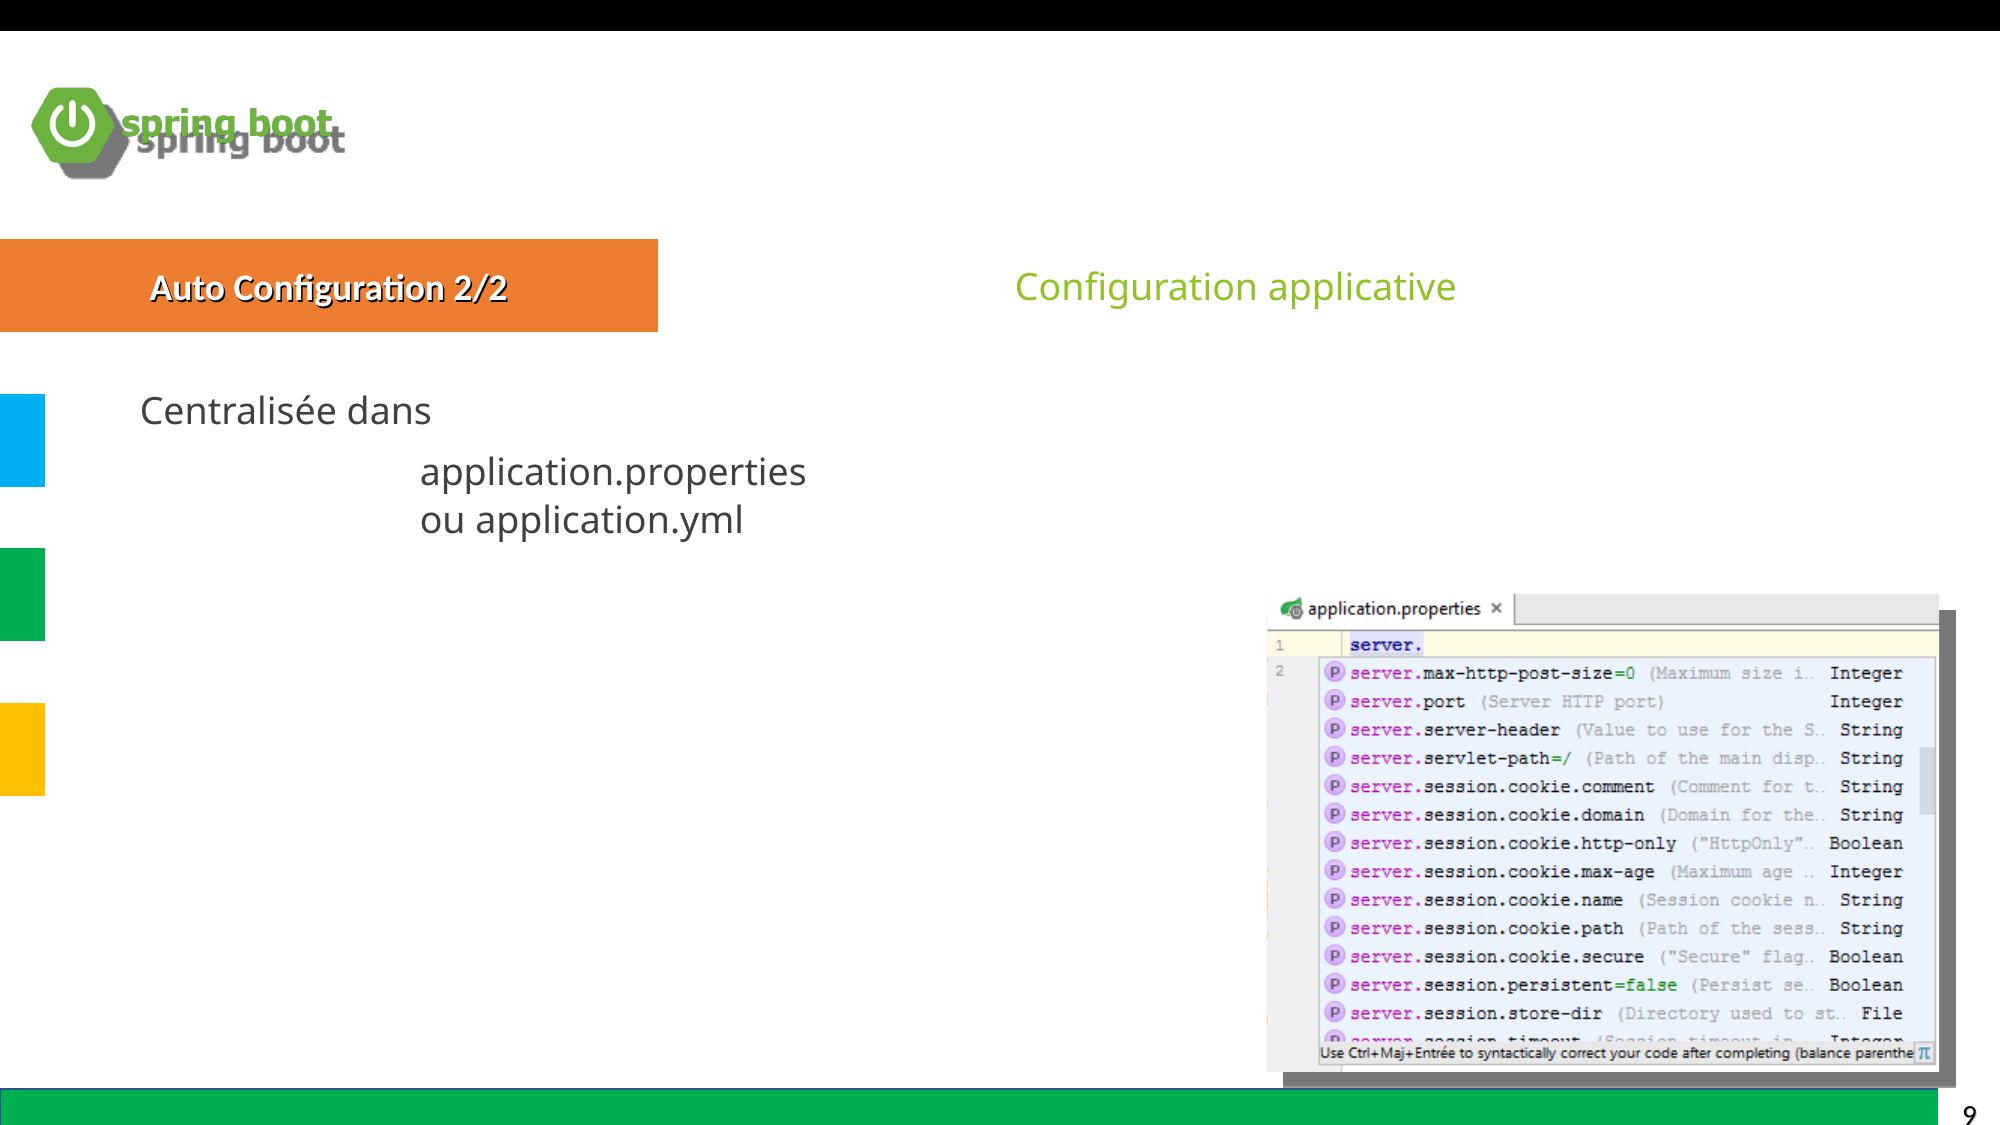

Auto Configuration 2/2
Configuration applicative
Centralisée dans
application.properties
ou application.yml
9